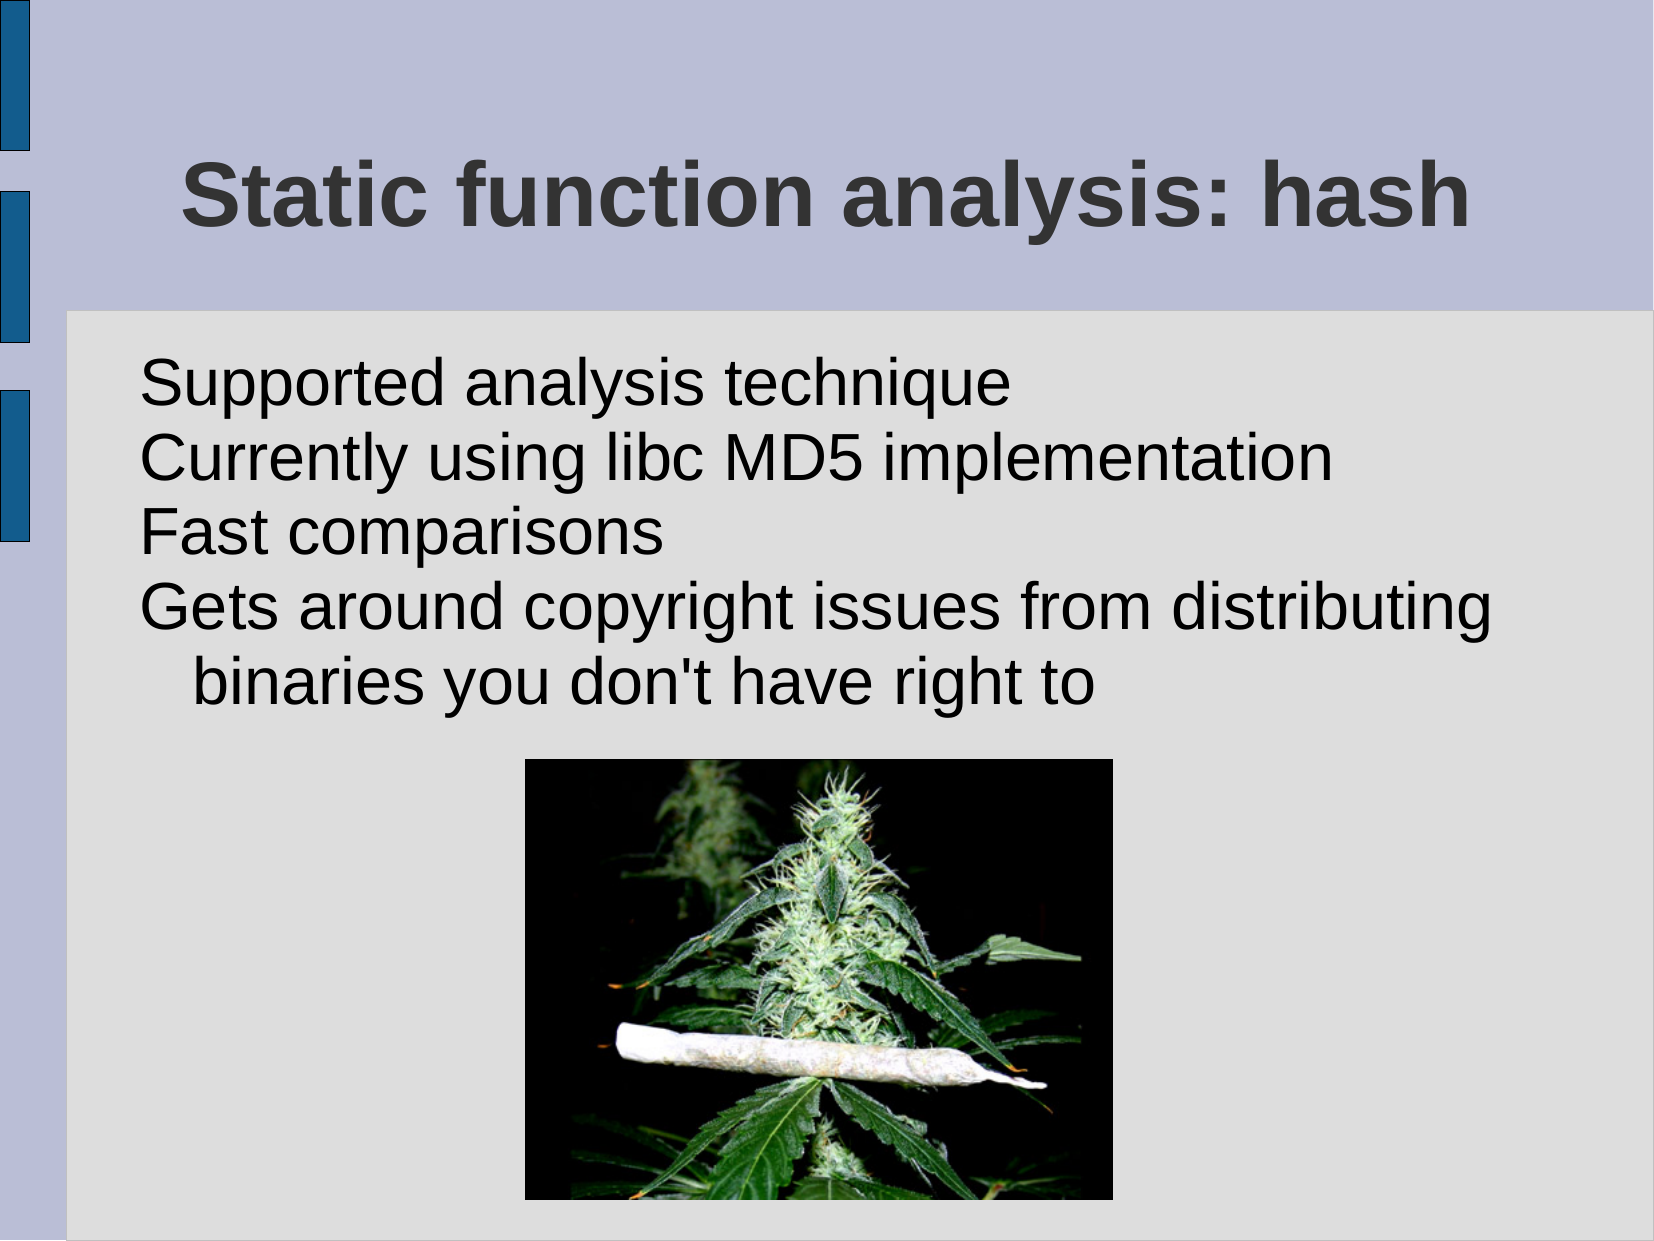

# Static function analysis: hash
Supported analysis technique
Currently using libc MD5 implementation
Fast comparisons
Gets around copyright issues from distributing binaries you don't have right to